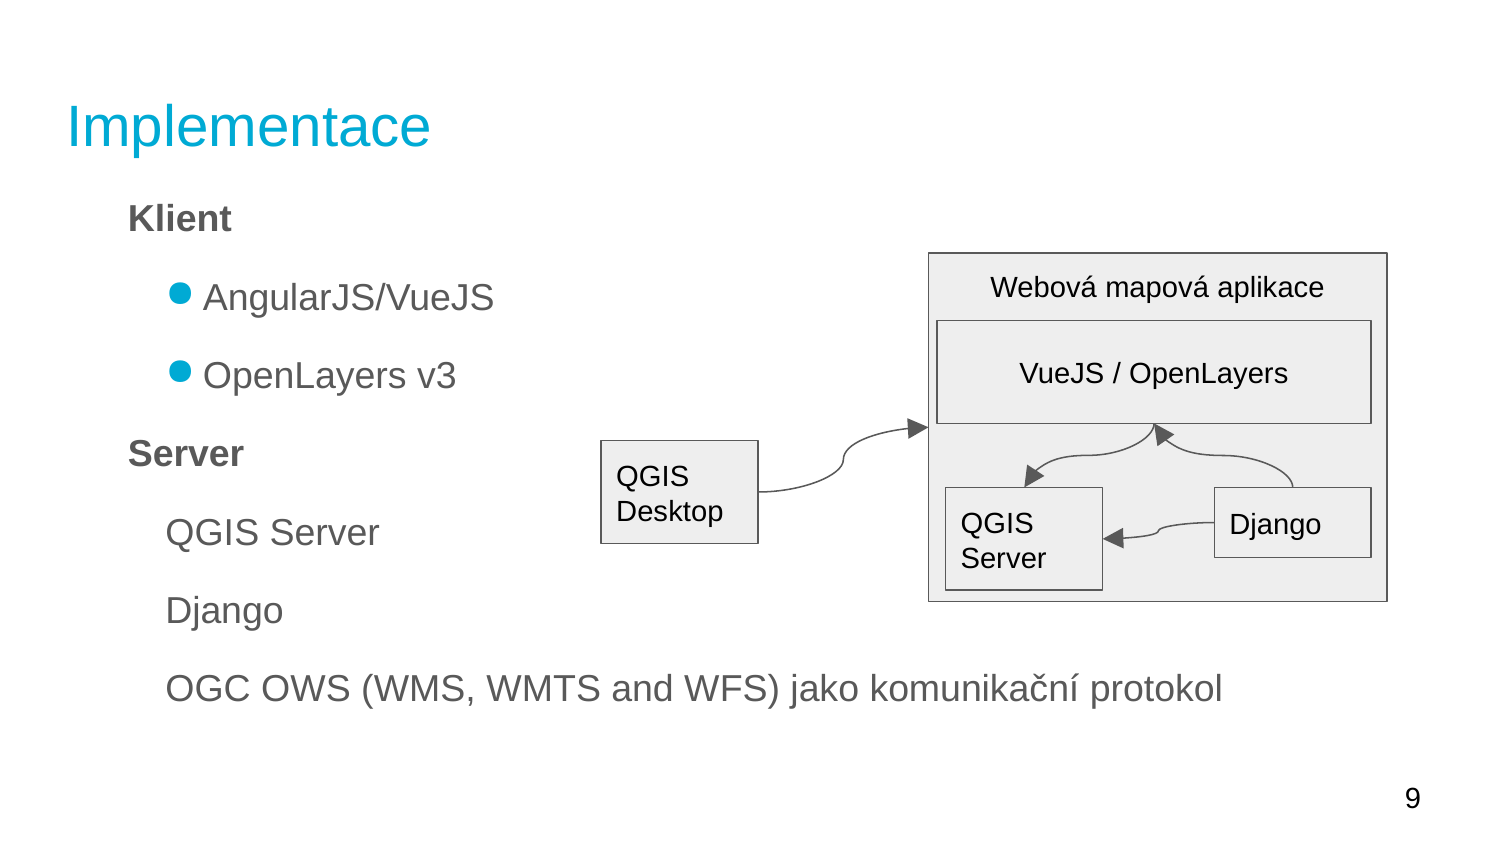

# Implementace
Klient
AngularJS/VueJS
OpenLayers v3
Server
QGIS Server
Django
OGC OWS (WMS, WMTS and WFS) jako komunikační protokol
Webová mapová aplikace
VueJS / OpenLayers
QGIS Server
Django
QGIS Desktop